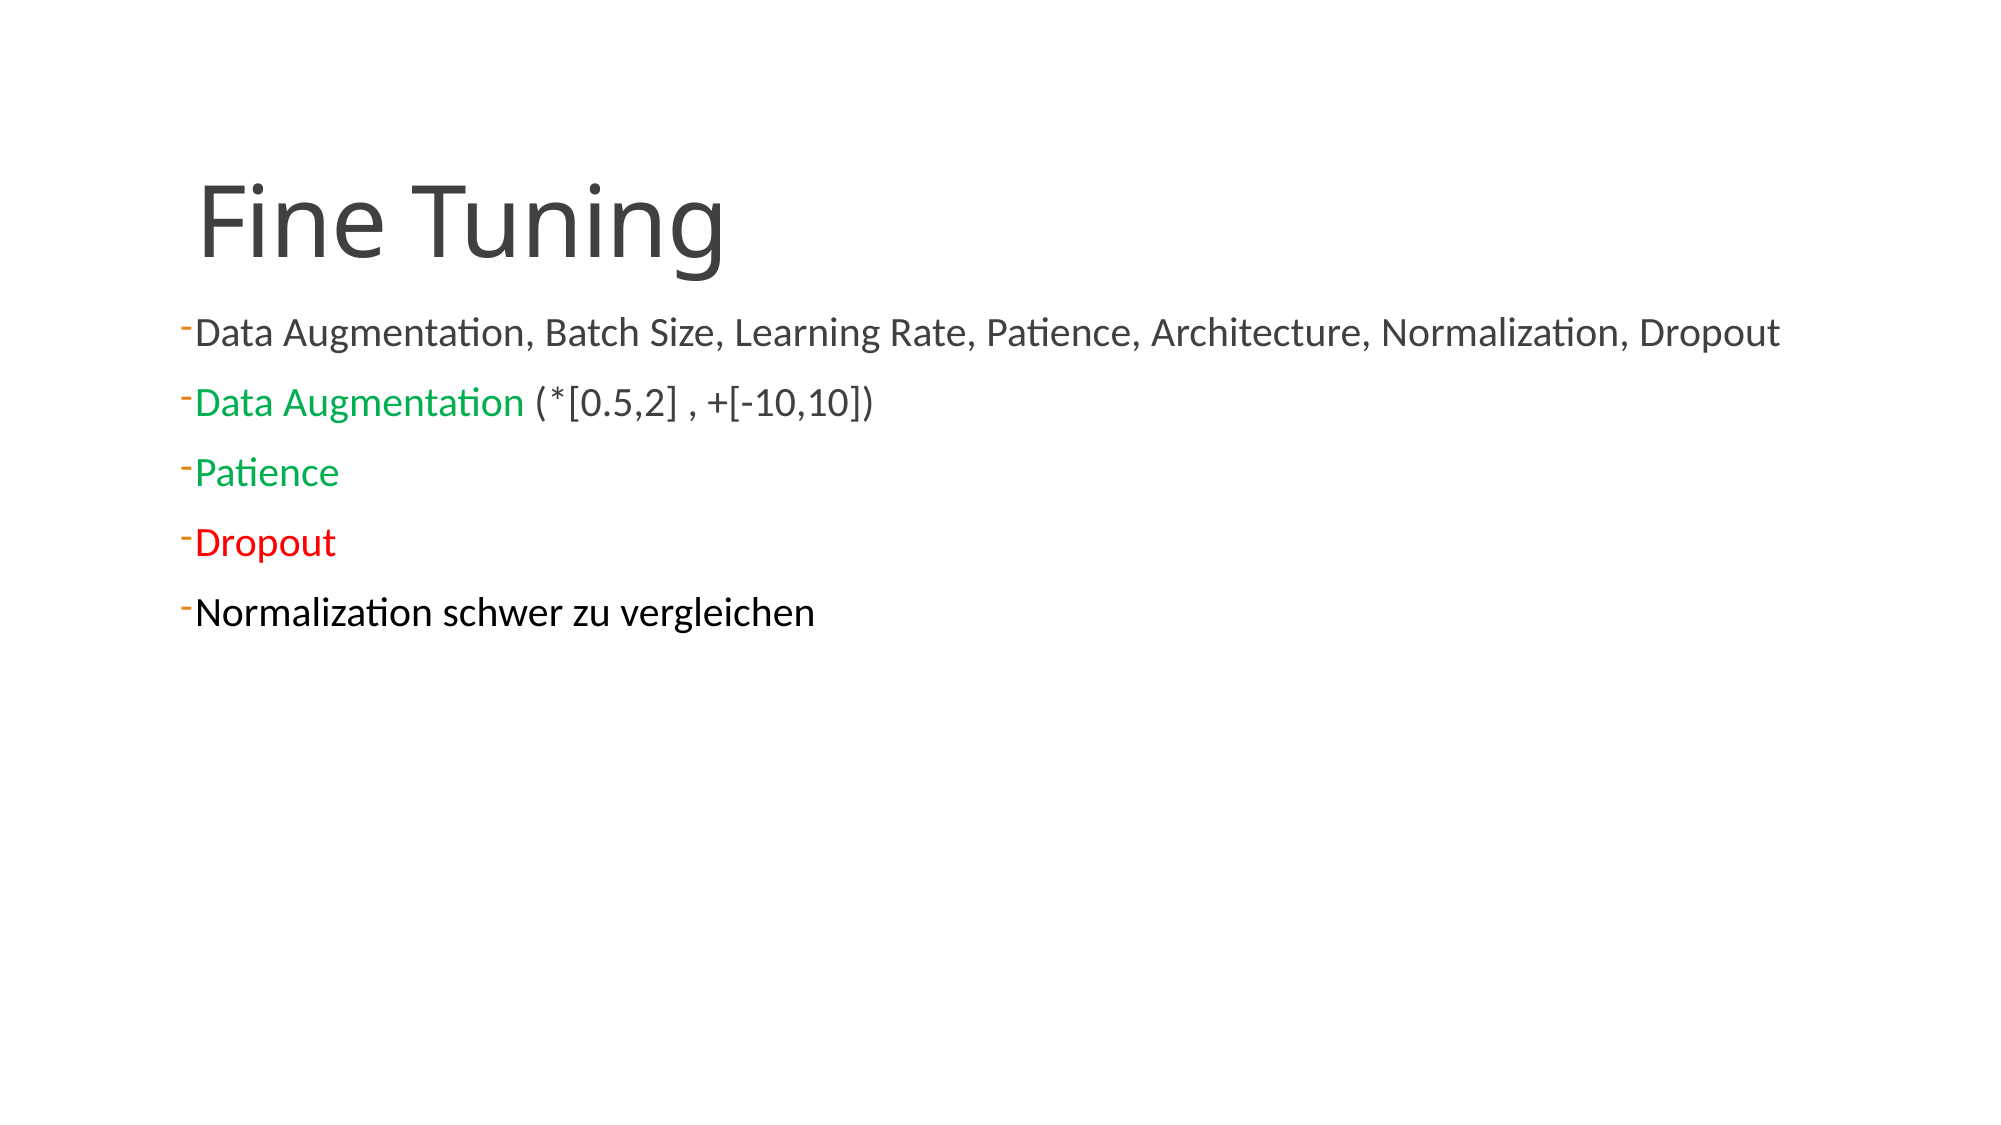

# Fine Tuning
Data Augmentation, Batch Size, Learning Rate, Patience, Architecture, Normalization, Dropout
Data Augmentation (*[0.5,2] , +[-10,10])
Patience
Dropout
Normalization schwer zu vergleichen